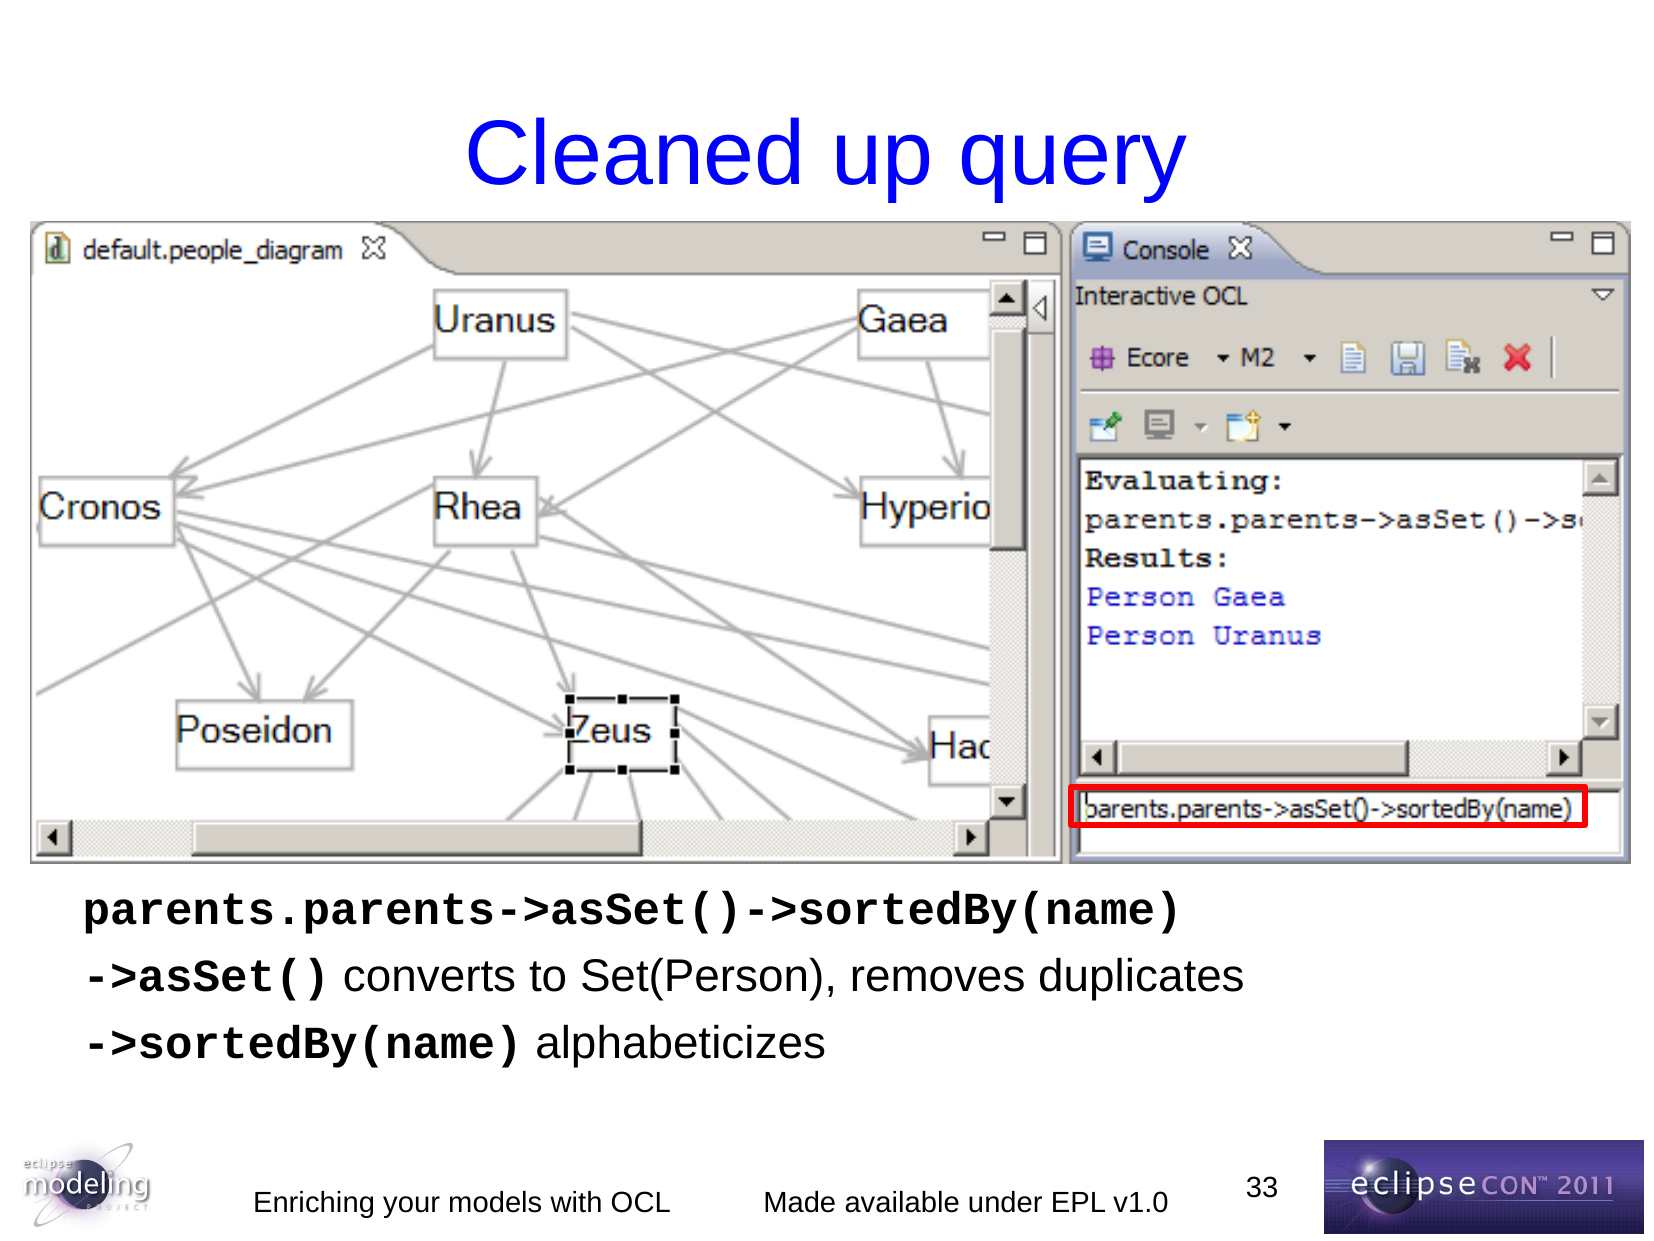

# Cleaned up query
parents.parents->asSet()->sortedBy(name)
->asSet() converts to Set(Person), removes duplicates
->sortedBy(name) alphabeticizes
33
Enriching your models with OCL